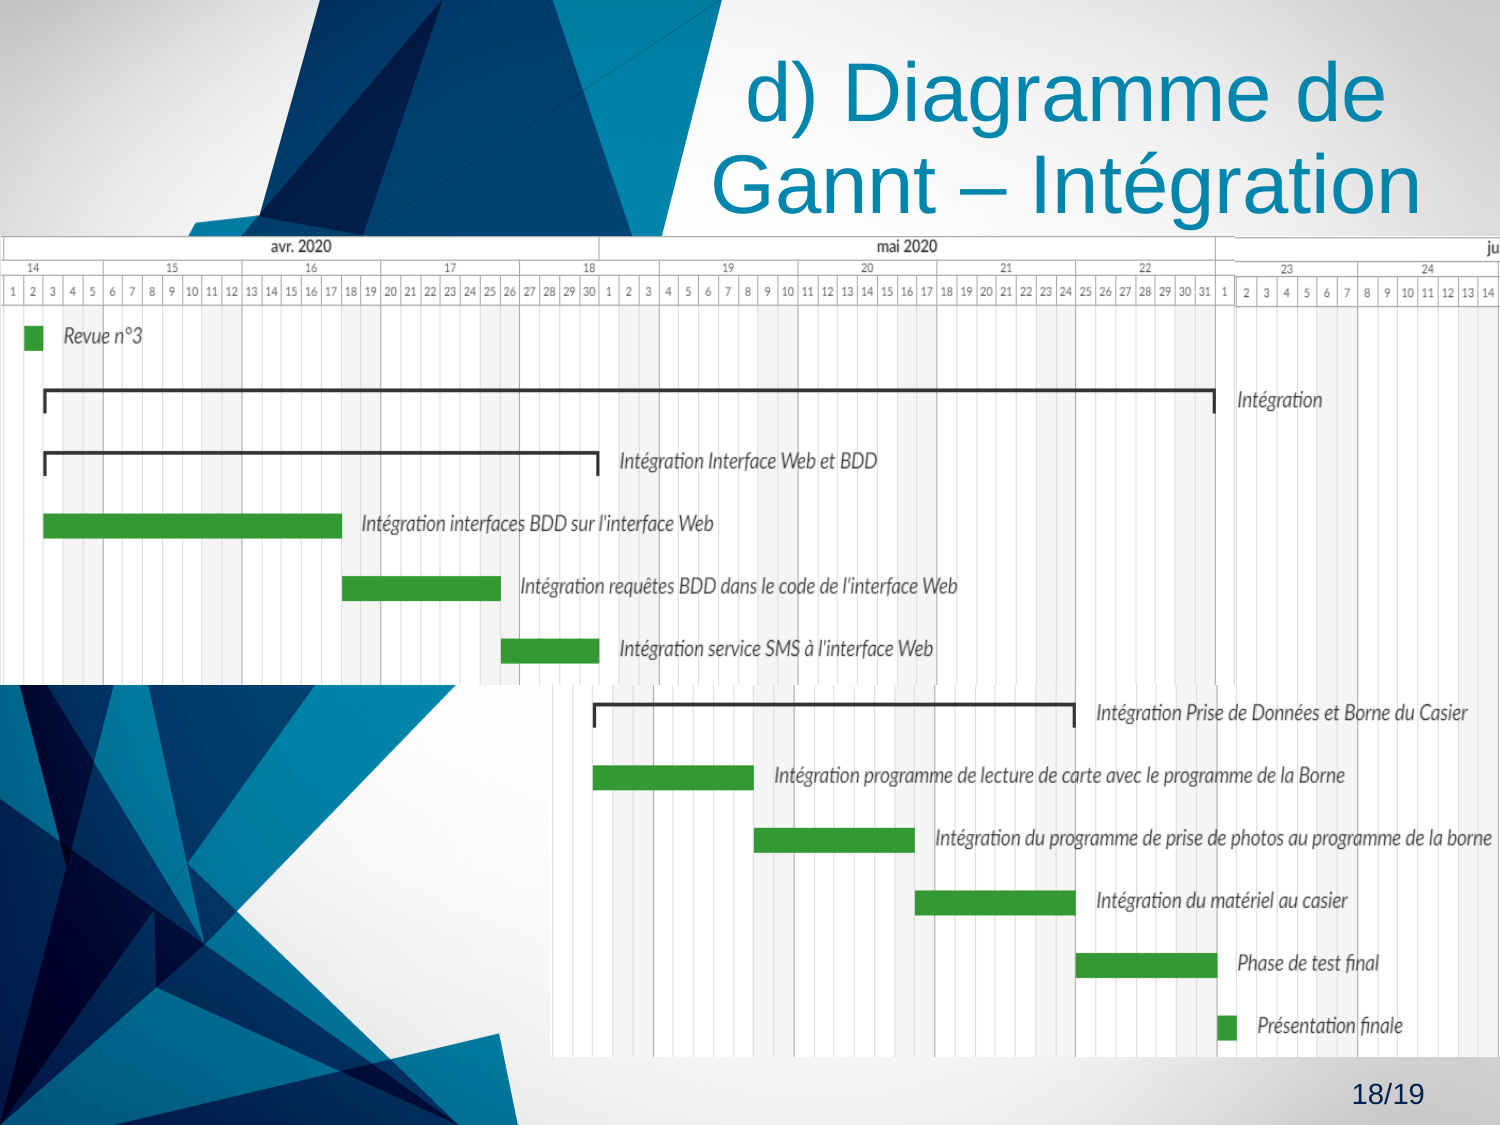

# d) Diagramme de Gannt – Intégration
18